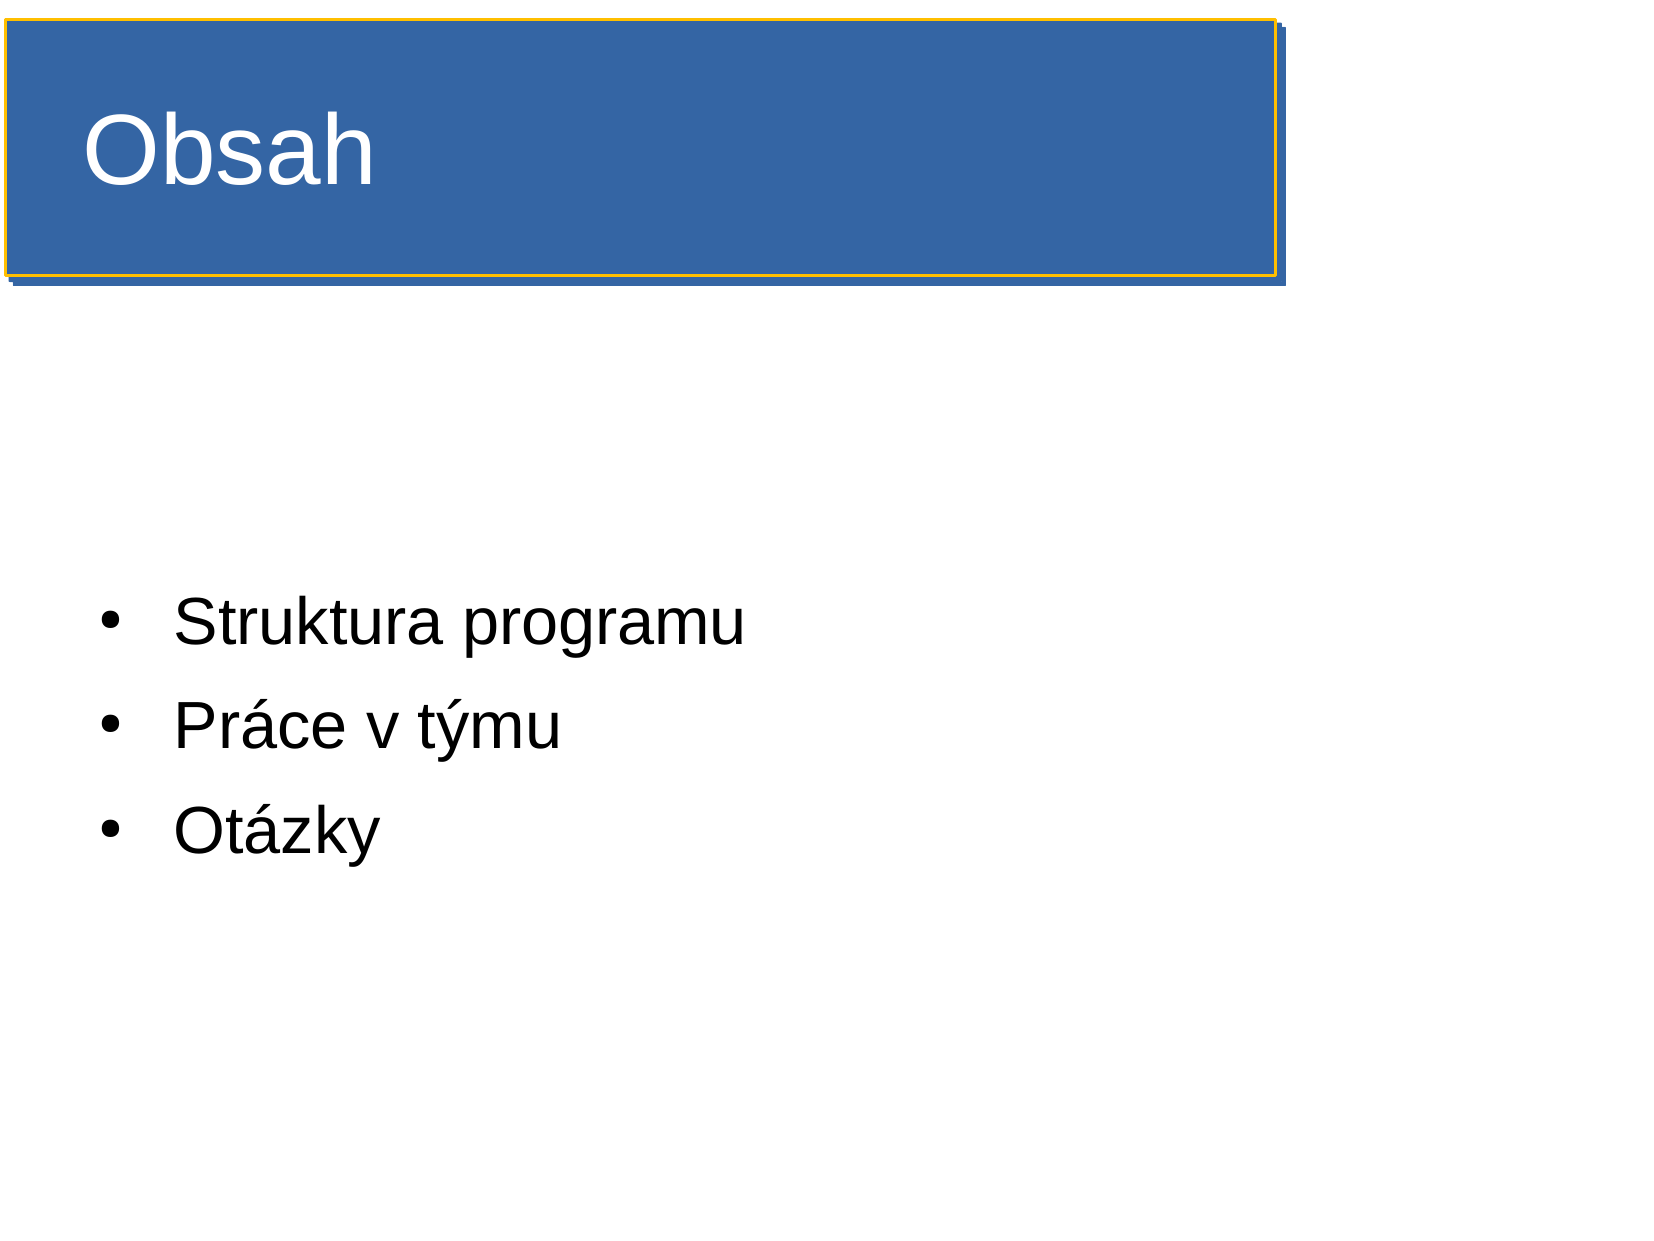

# Obsah
	Struktura programu
	Práce v týmu
	Otázky